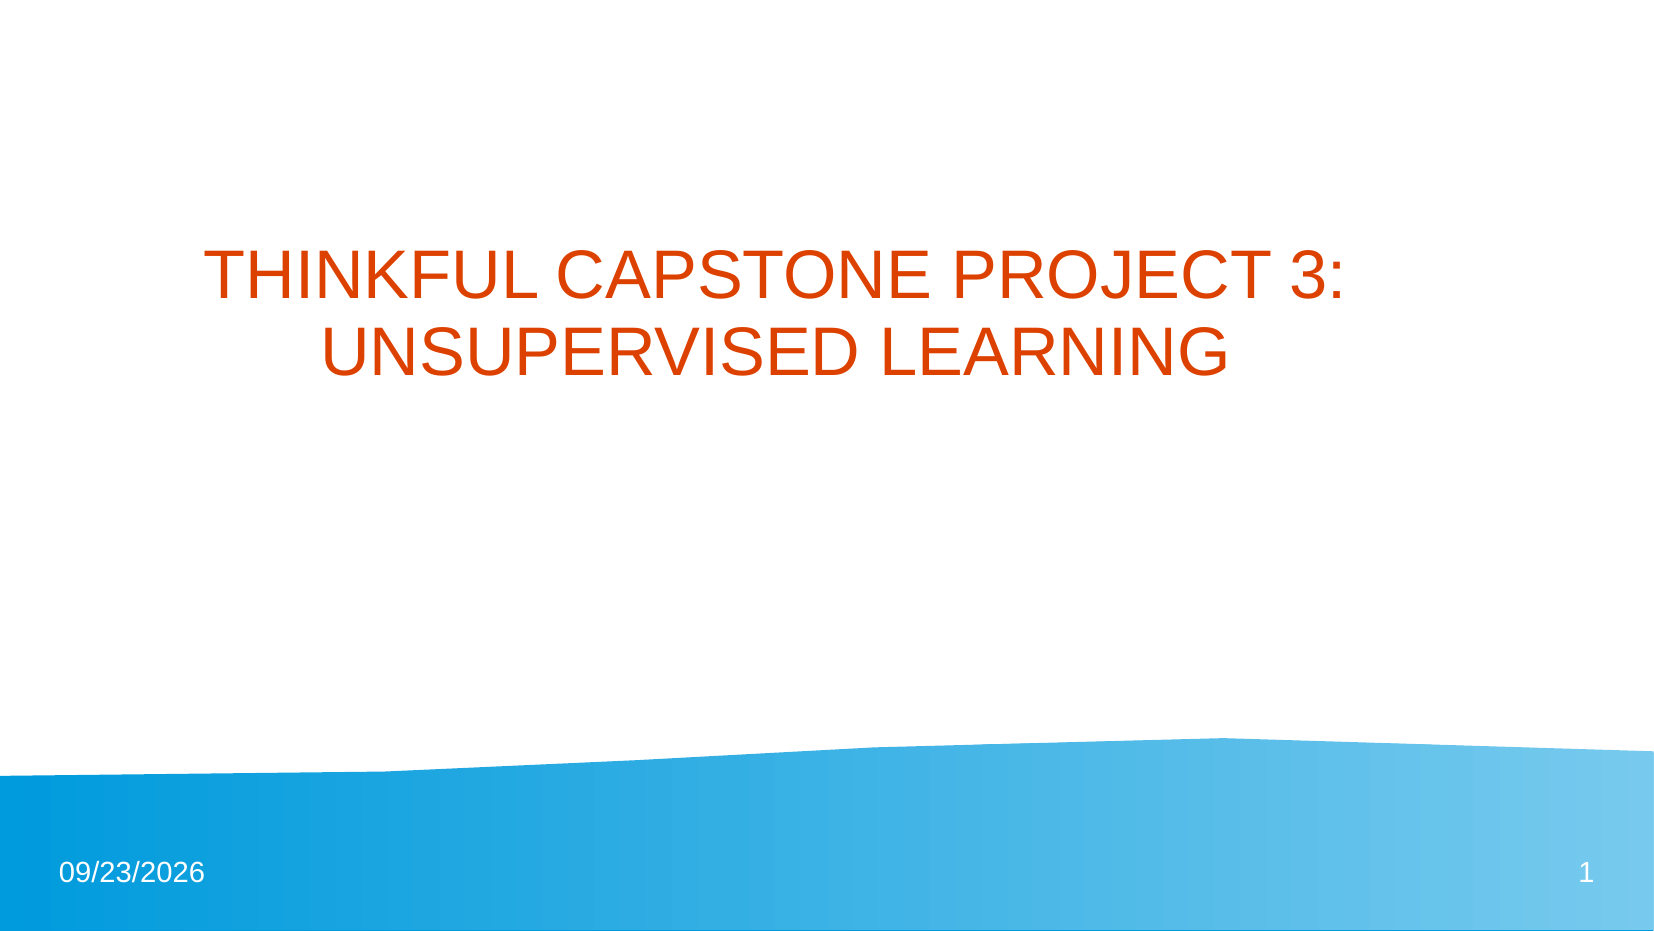

# THINKFUL CAPSTONE PROJECT 3: UNSUPERVISED LEARNING